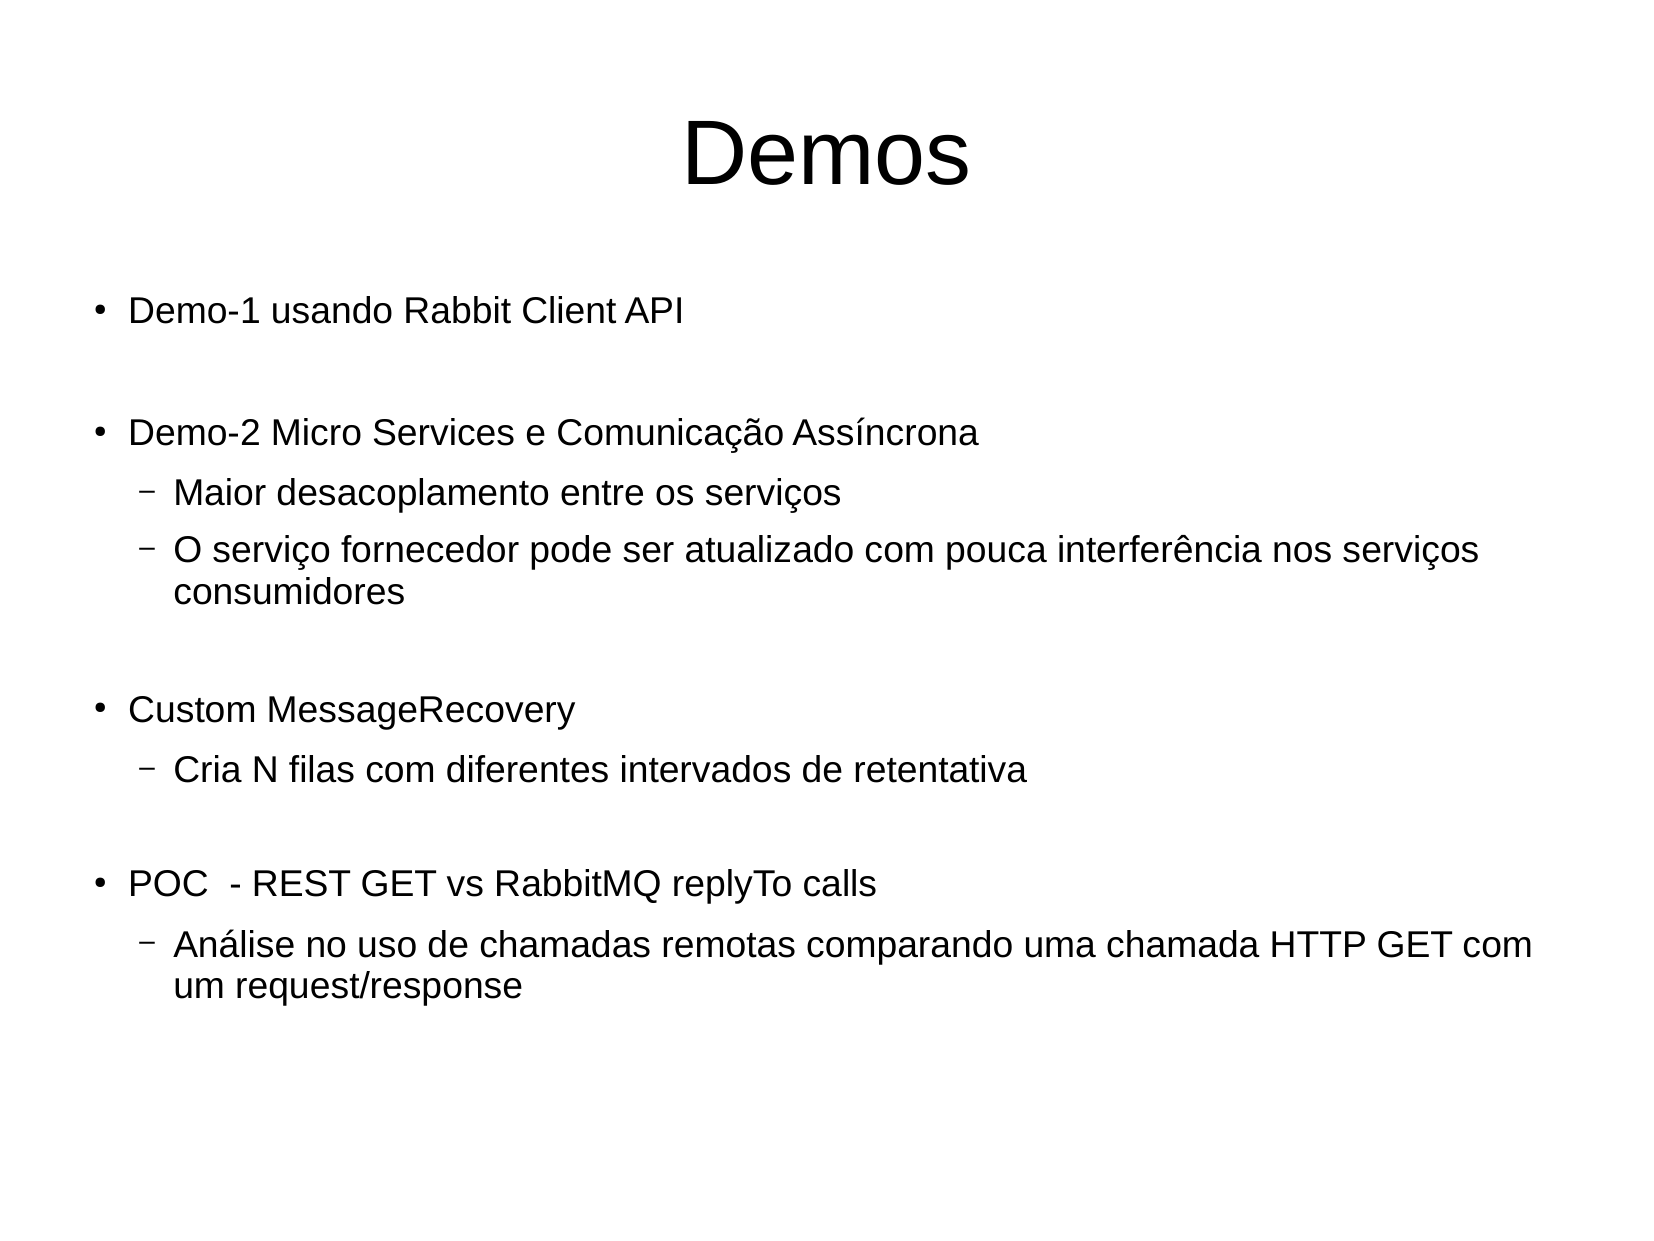

# Demos
Demo-1 usando Rabbit Client API
Demo-2 Micro Services e Comunicação Assíncrona
Maior desacoplamento entre os serviços
O serviço fornecedor pode ser atualizado com pouca interferência nos serviços consumidores
Custom MessageRecovery
Cria N filas com diferentes intervados de retentativa
POC - REST GET vs RabbitMQ replyTo calls
Análise no uso de chamadas remotas comparando uma chamada HTTP GET com um request/response